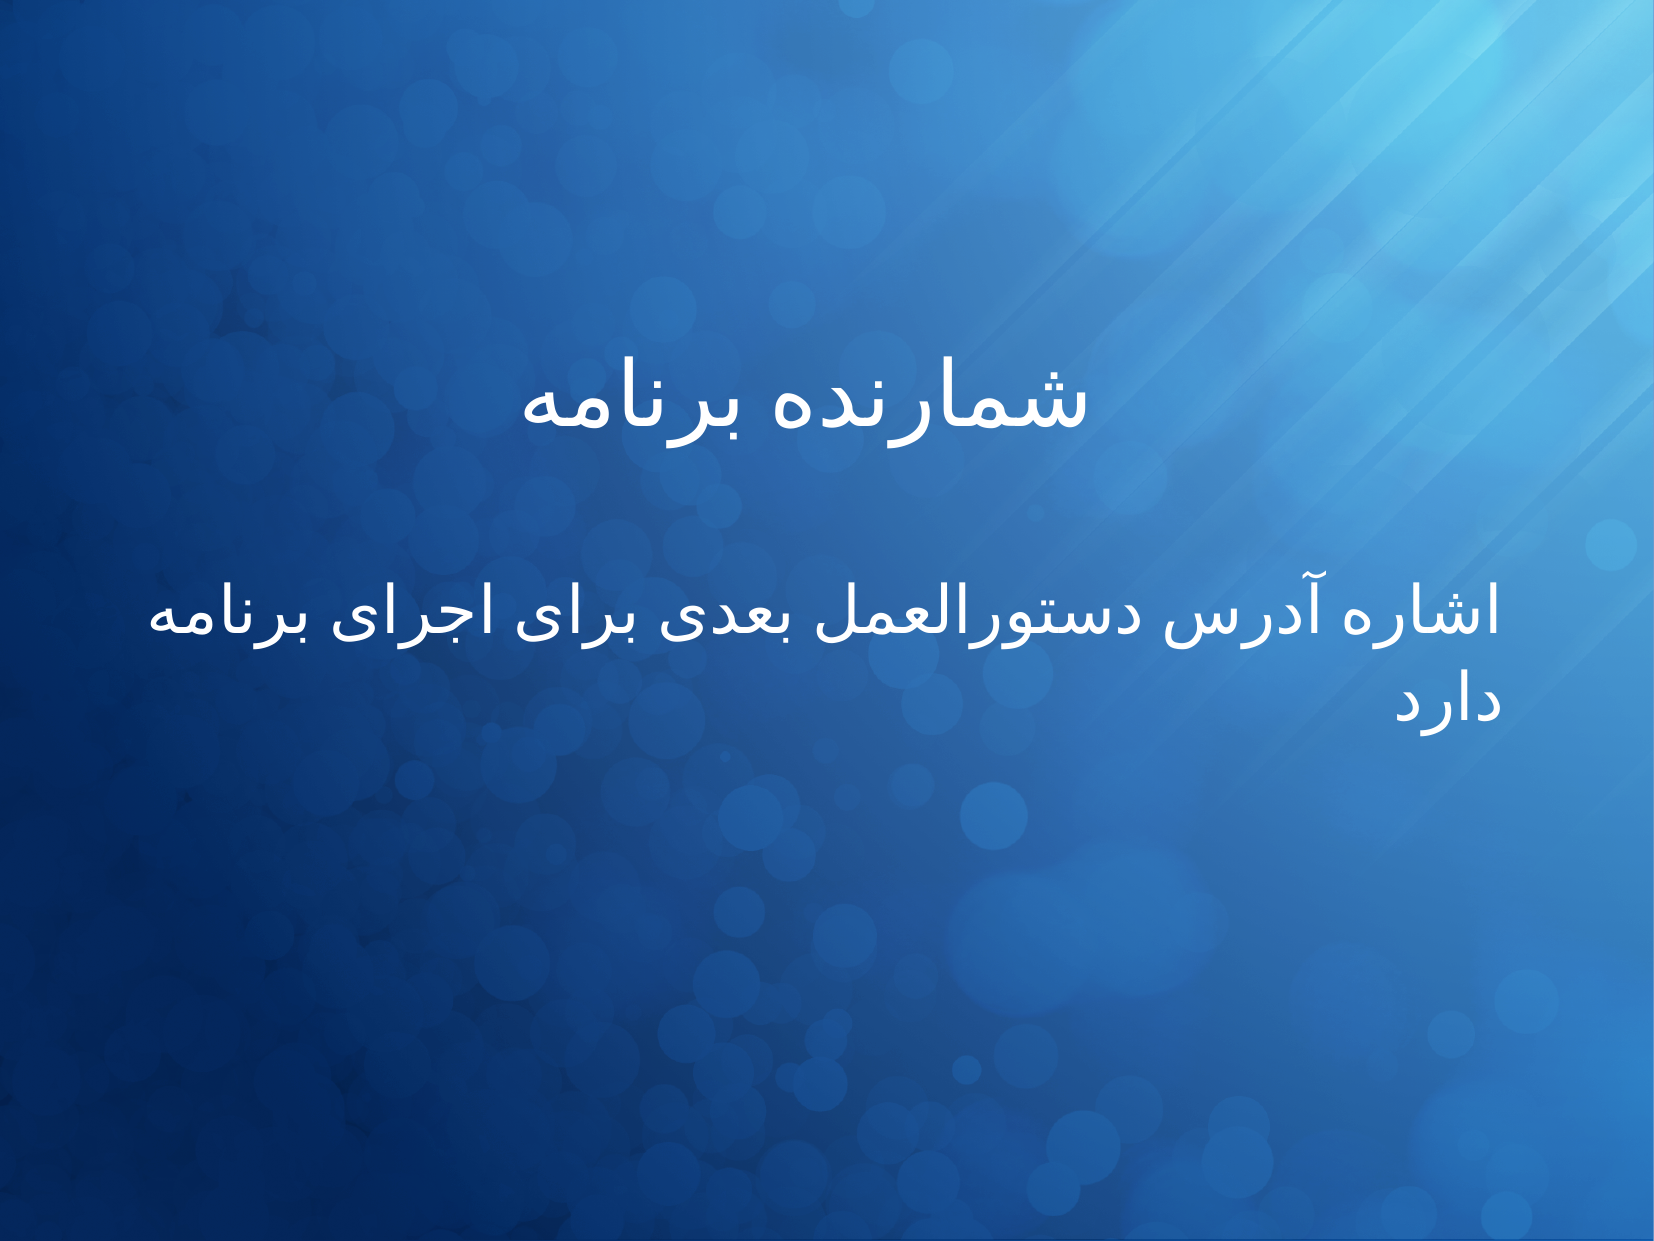

# شمارنده برنامه
اشاره آدرس دستورالعمل بعدی برای اجرای برنامه دارد